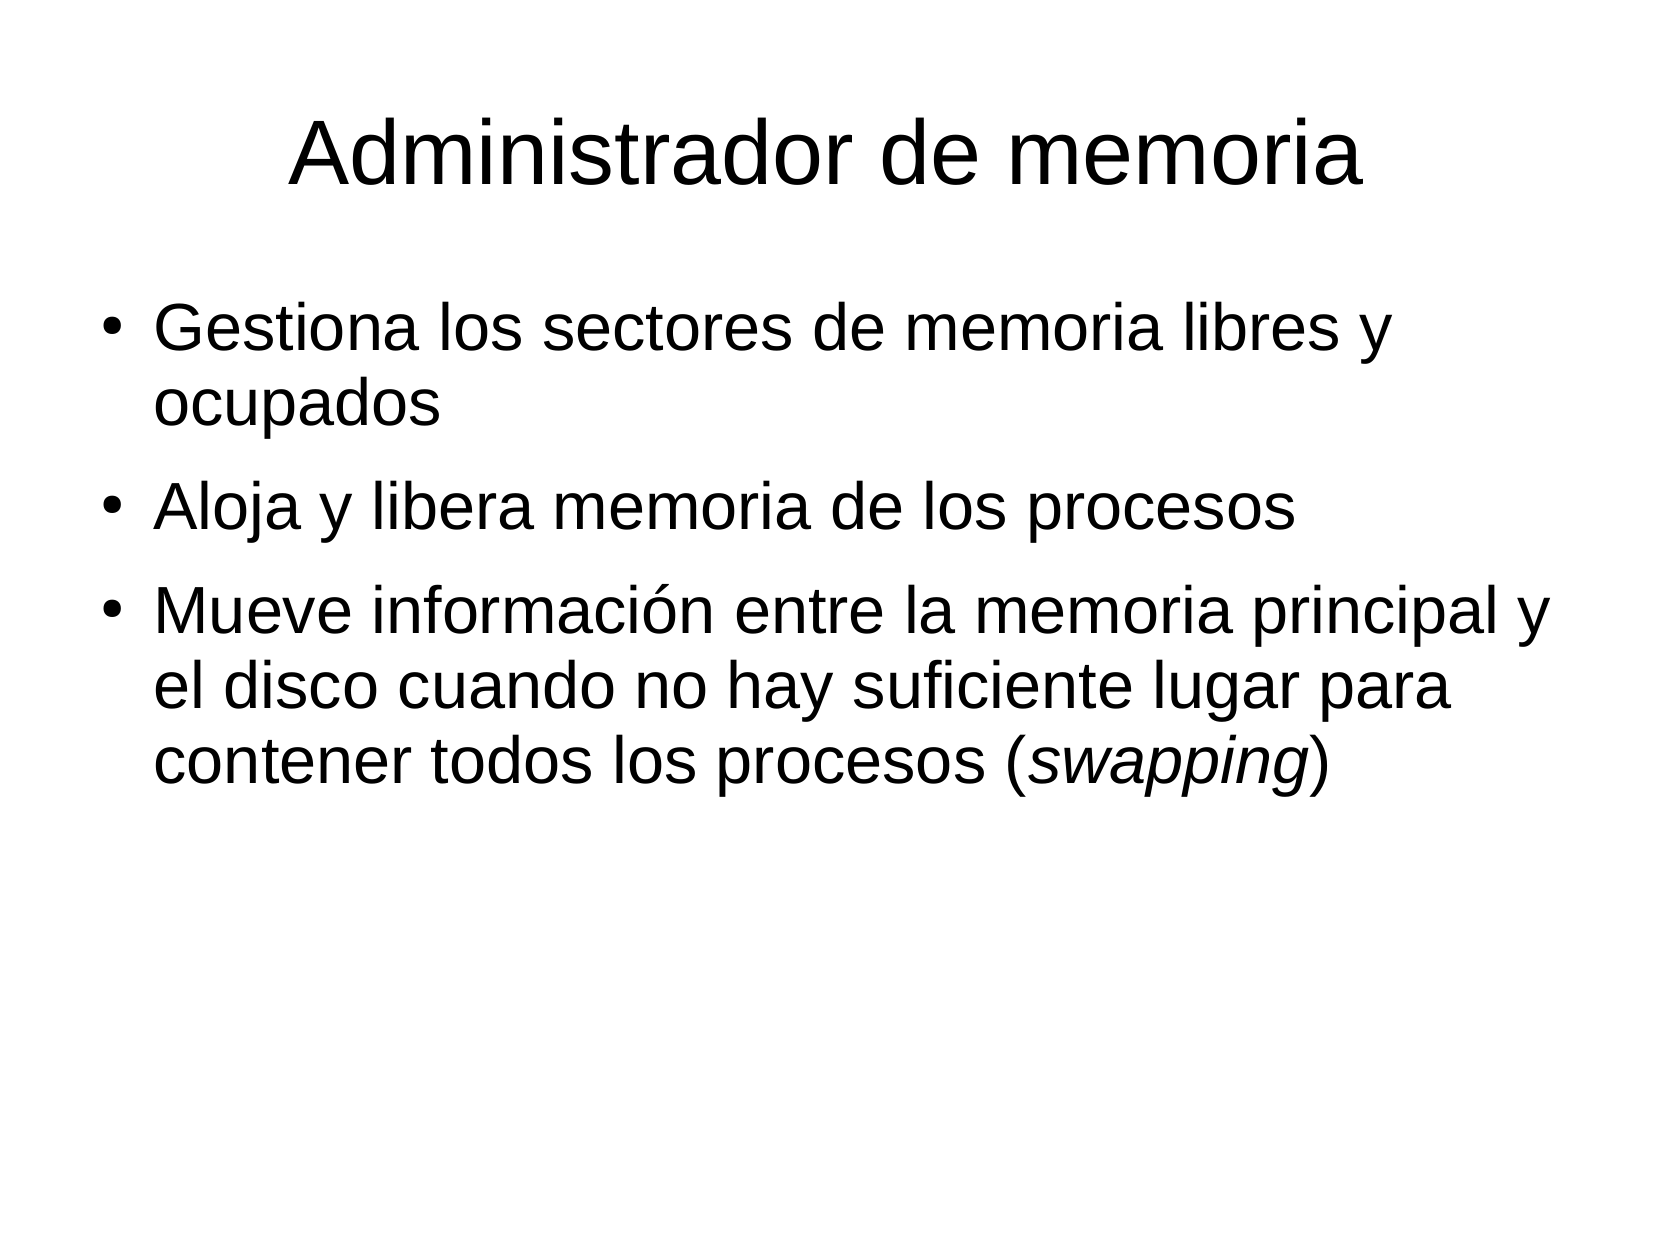

# Administrador de memoria
Gestiona los sectores de memoria libres y ocupados
Aloja y libera memoria de los procesos
Mueve información entre la memoria principal y el disco cuando no hay suficiente lugar para contener todos los procesos (swapping)